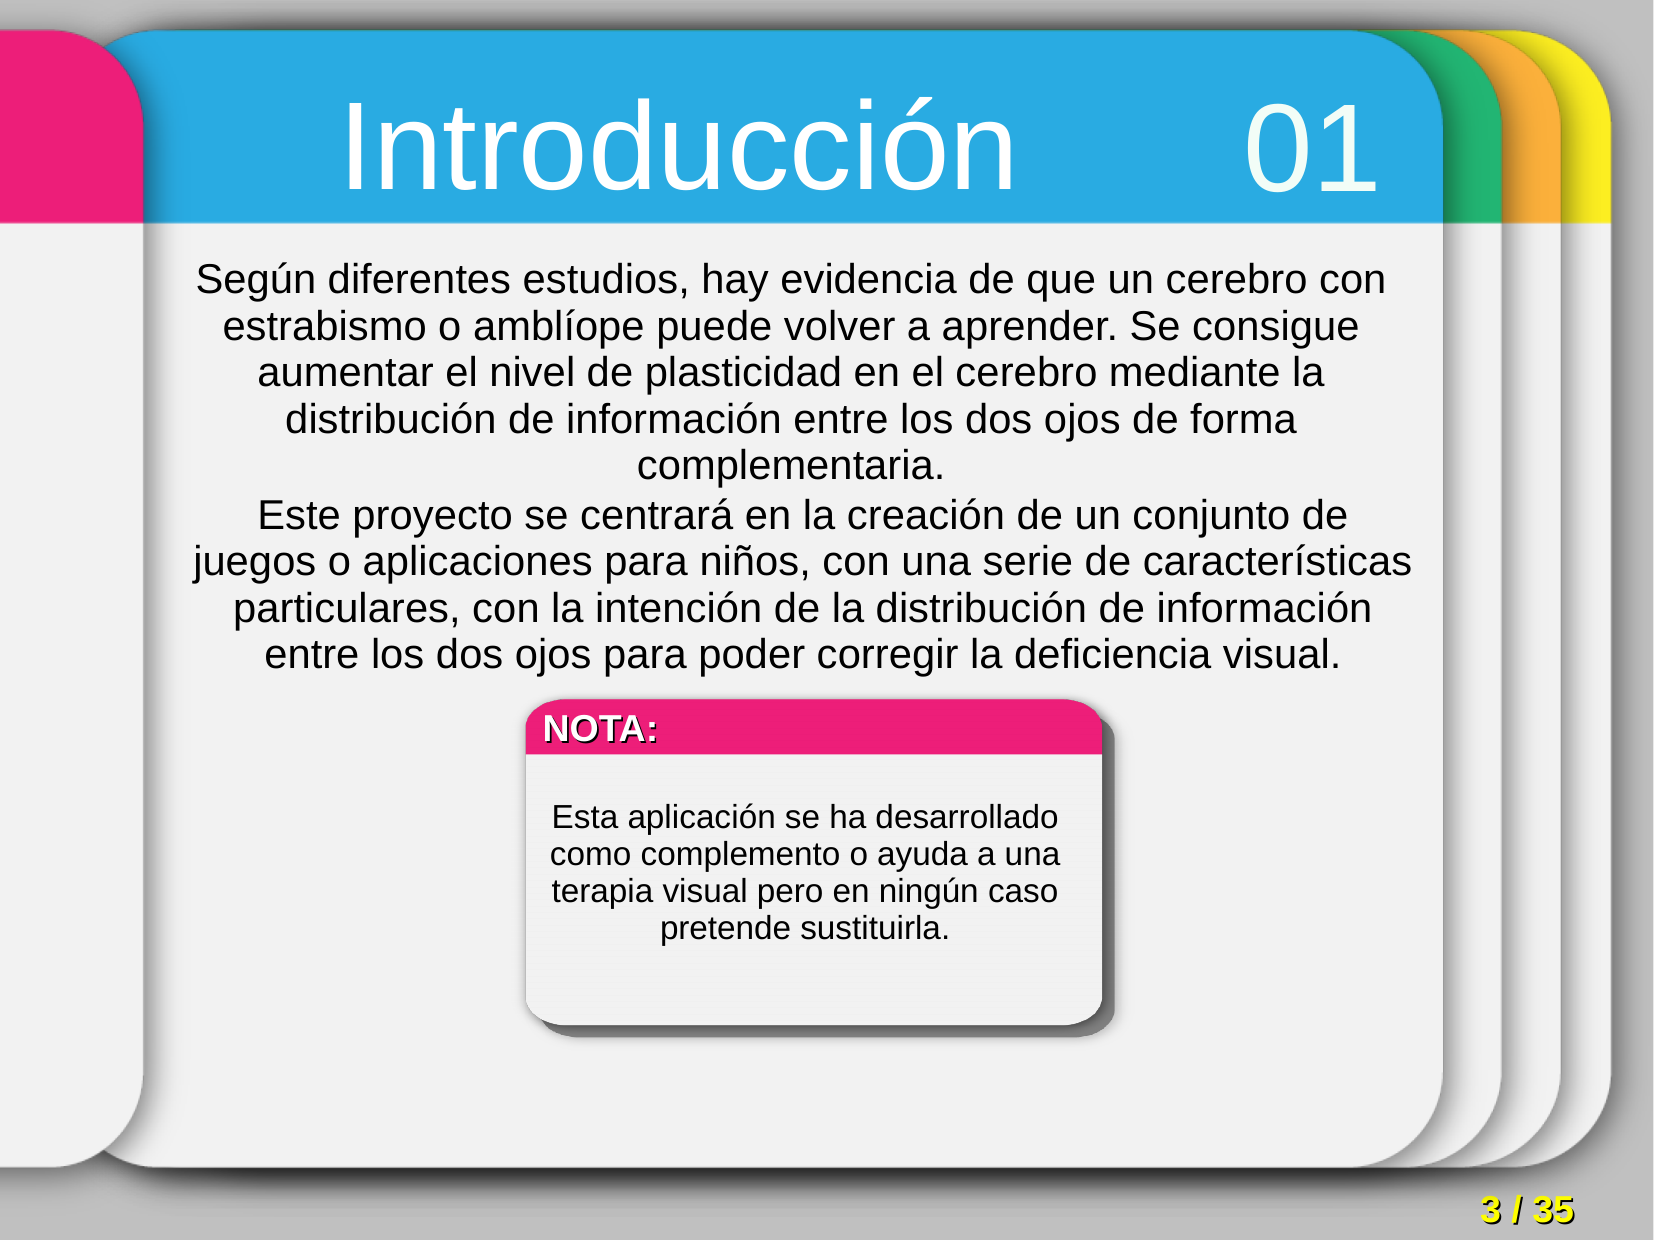

01
# Introducción
Según diferentes estudios, hay evidencia de que un cerebro con estrabismo o amblíope puede volver a aprender. Se consigue aumentar el nivel de plasticidad en el cerebro mediante la distribución de información entre los dos ojos de forma complementaria.
Este proyecto se centrará en la creación de un conjunto de juegos o aplicaciones para niños, con una serie de características particulares, con la intención de la distribución de información entre los dos ojos para poder corregir la deficiencia visual.
NOTA:
Esta aplicación se ha desarrollado como complemento o ayuda a una terapia visual pero en ningún caso pretende sustituirla.